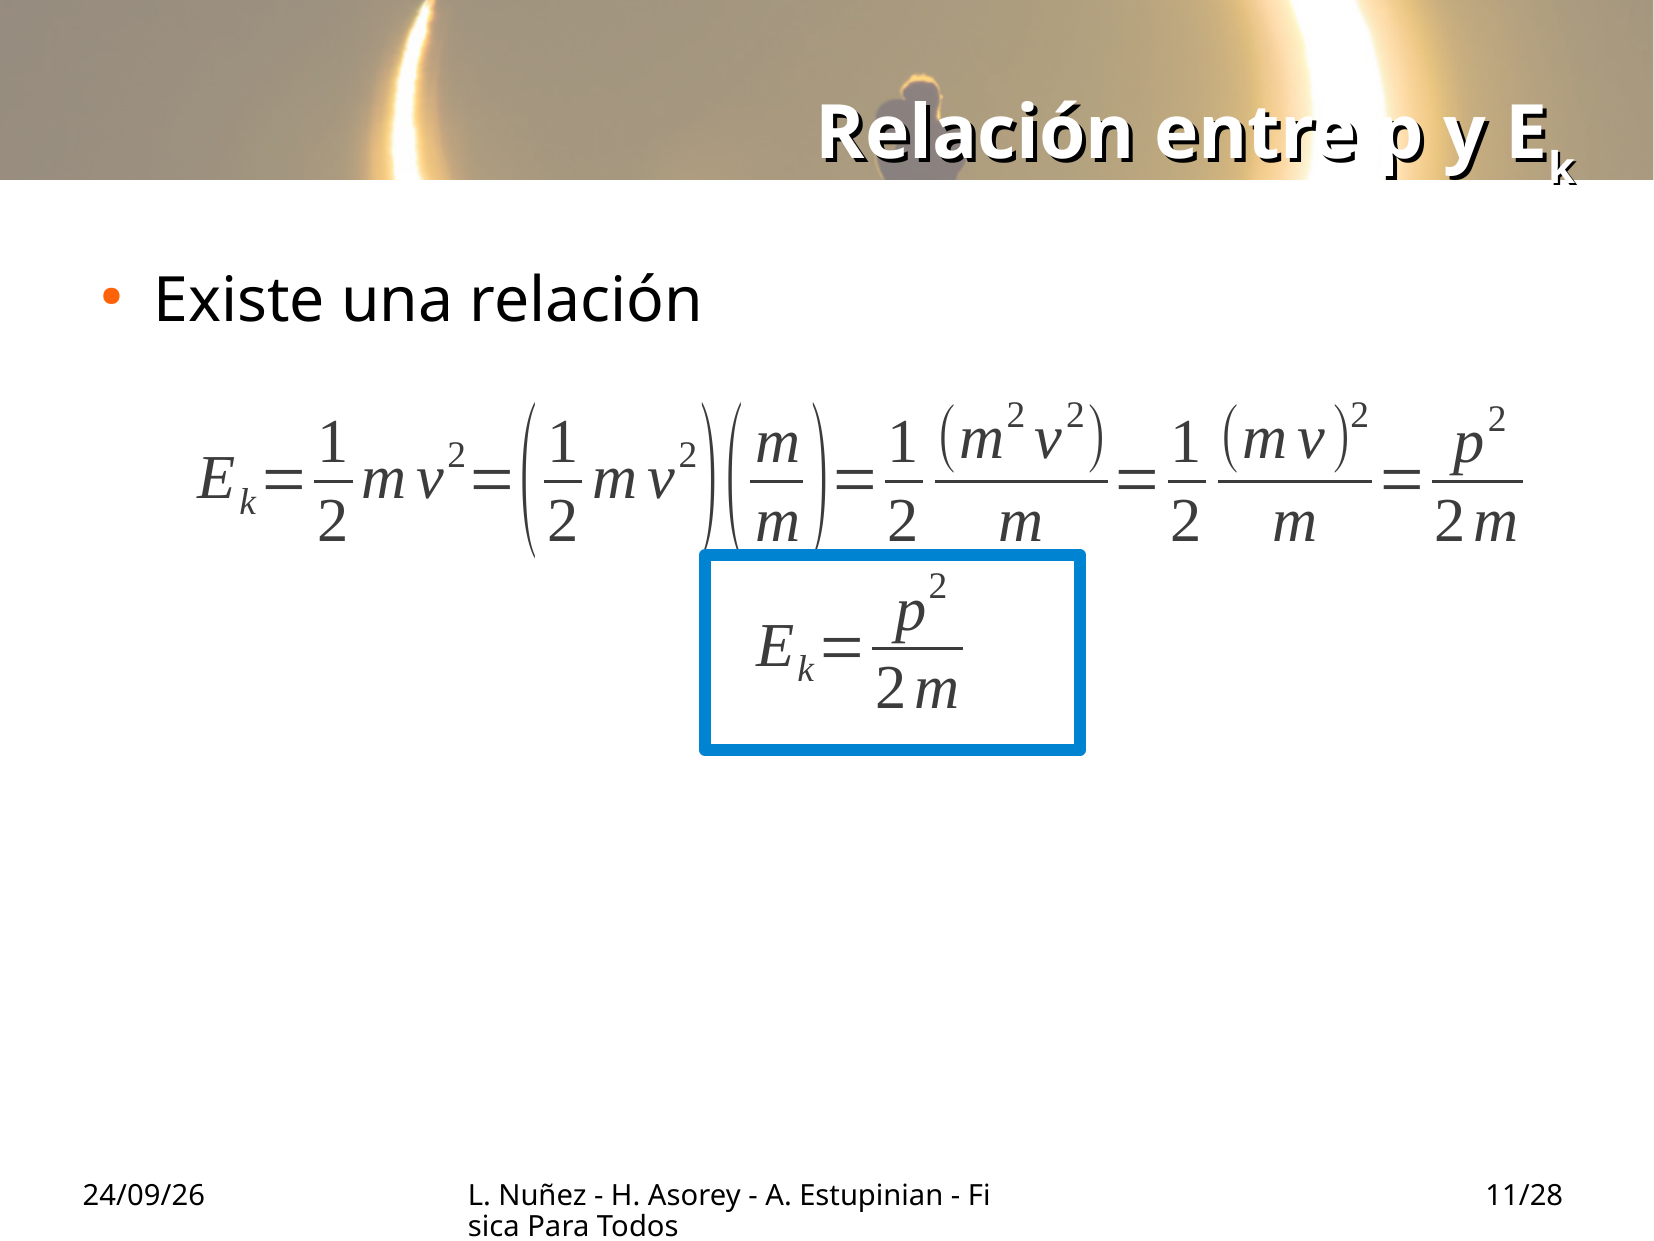

# Relación entre p y Ek
Existe una relación
L. Nuñez - H. Asorey - A. Estupinian - Fisica Para Todos
11